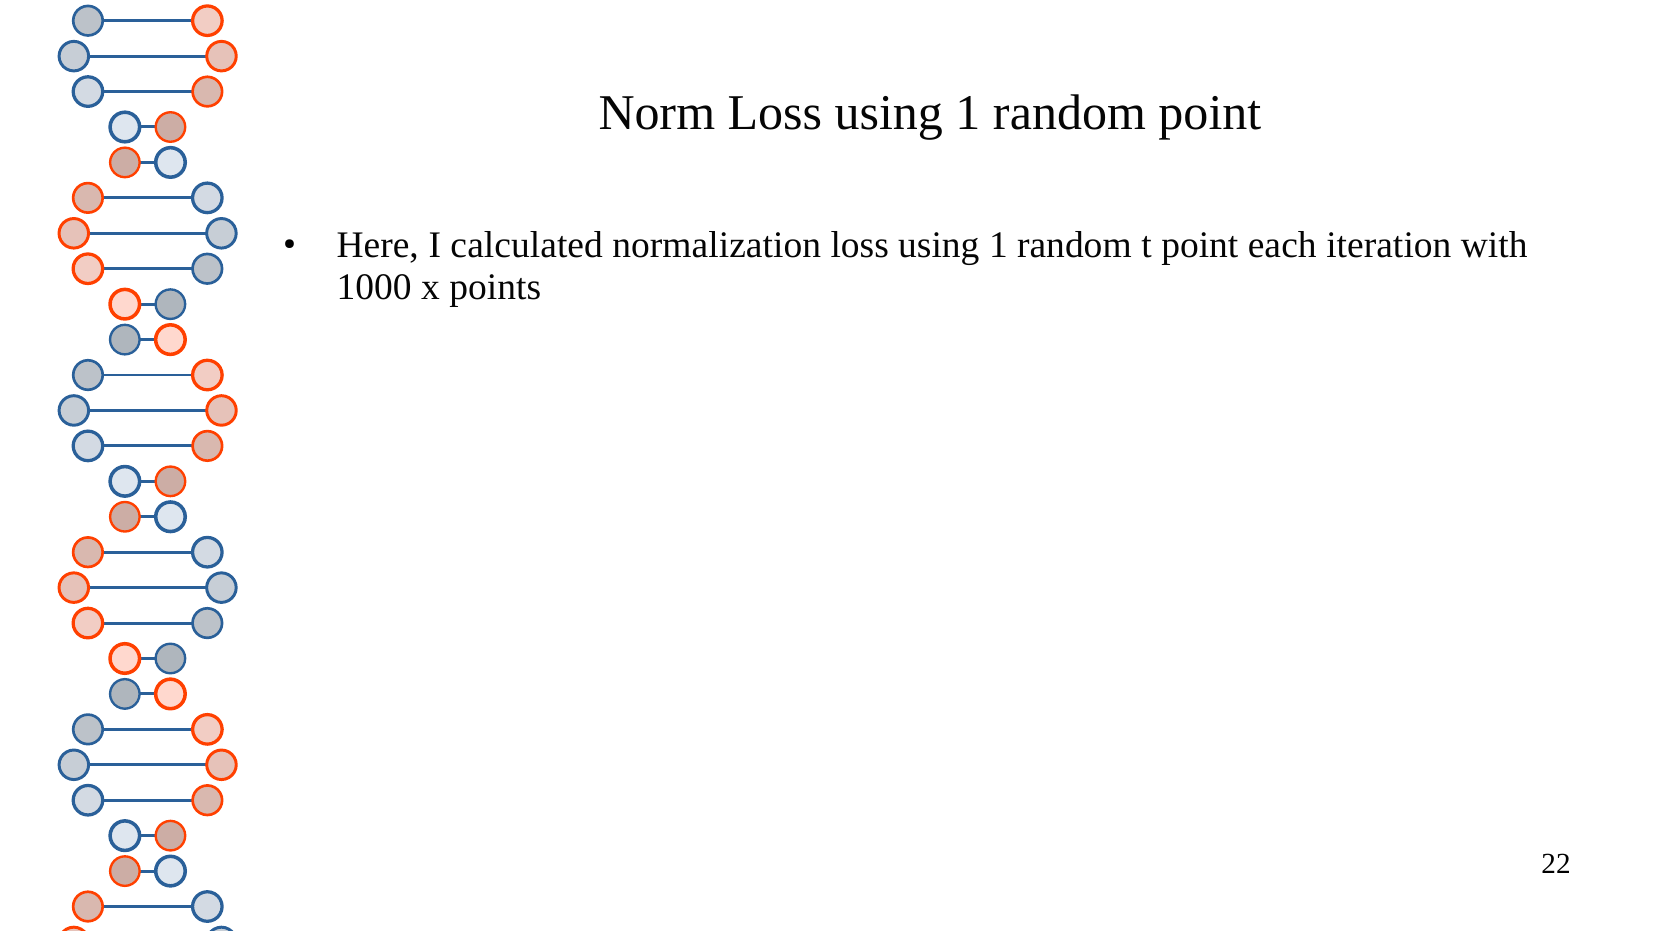

# Norm Loss using 1 random point
Here, I calculated normalization loss using 1 random t point each iteration with 1000 x points
22